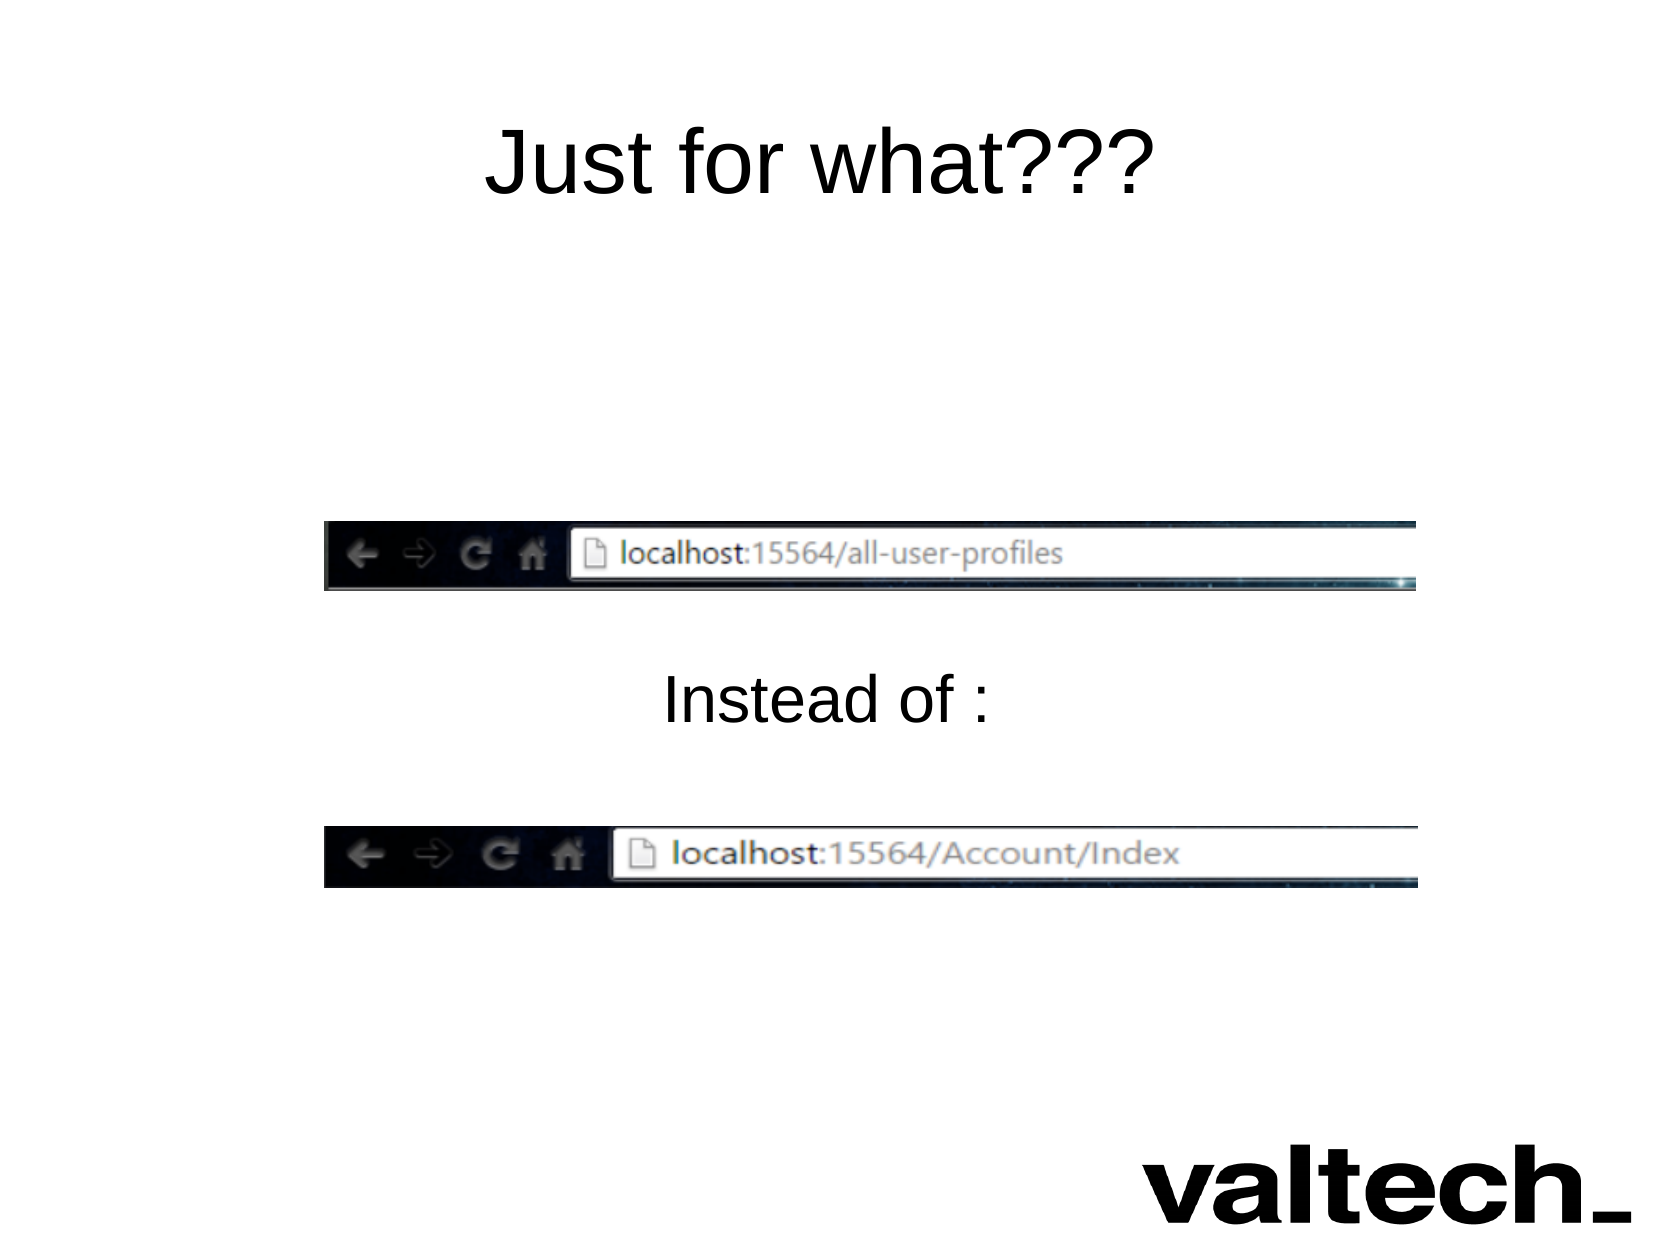

# Just for what???
Instead of :